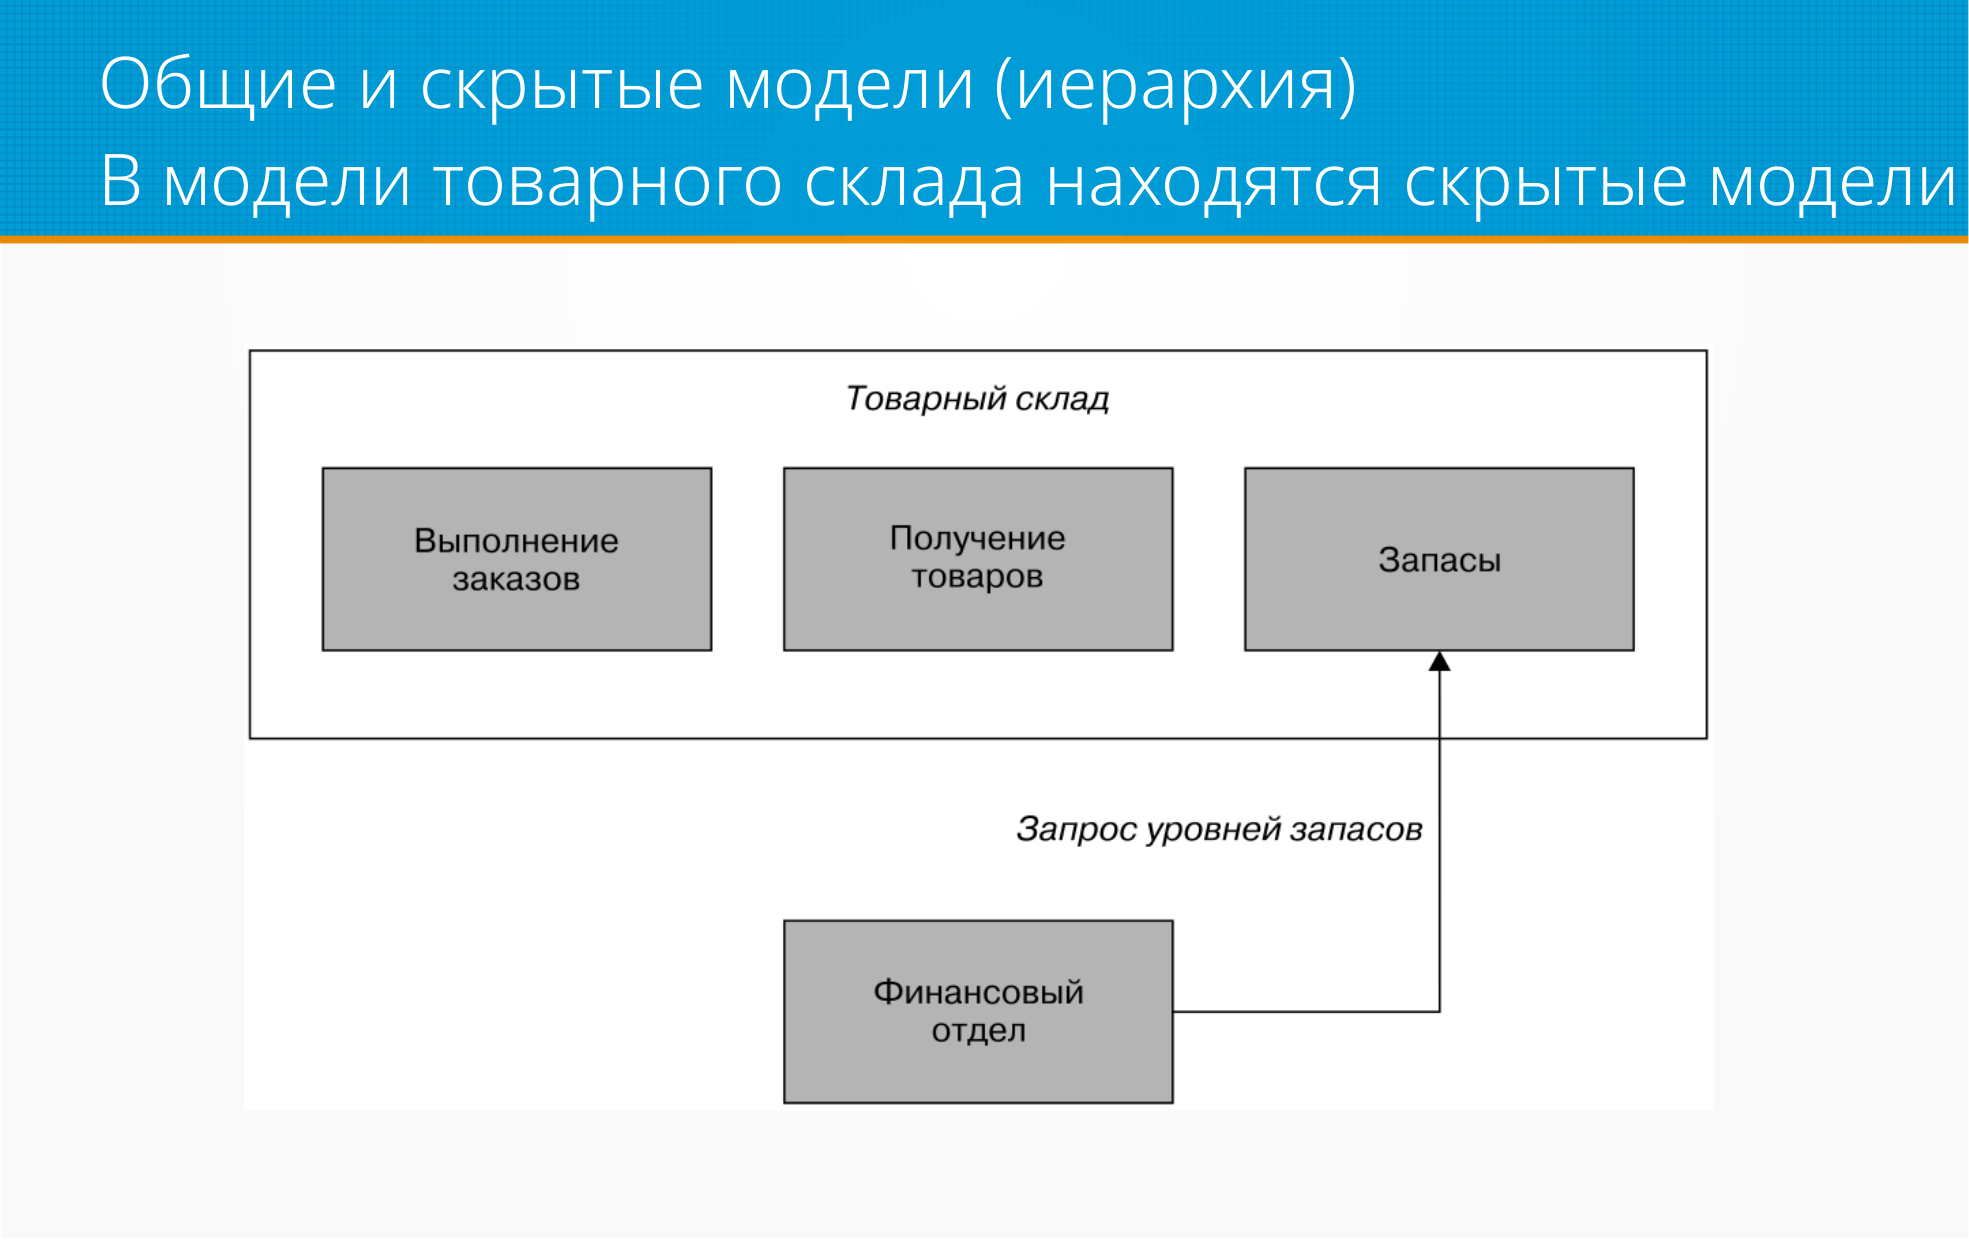

# Общие и скрытые модели (иерархия) В модели товарного склада находятся скрытые модели